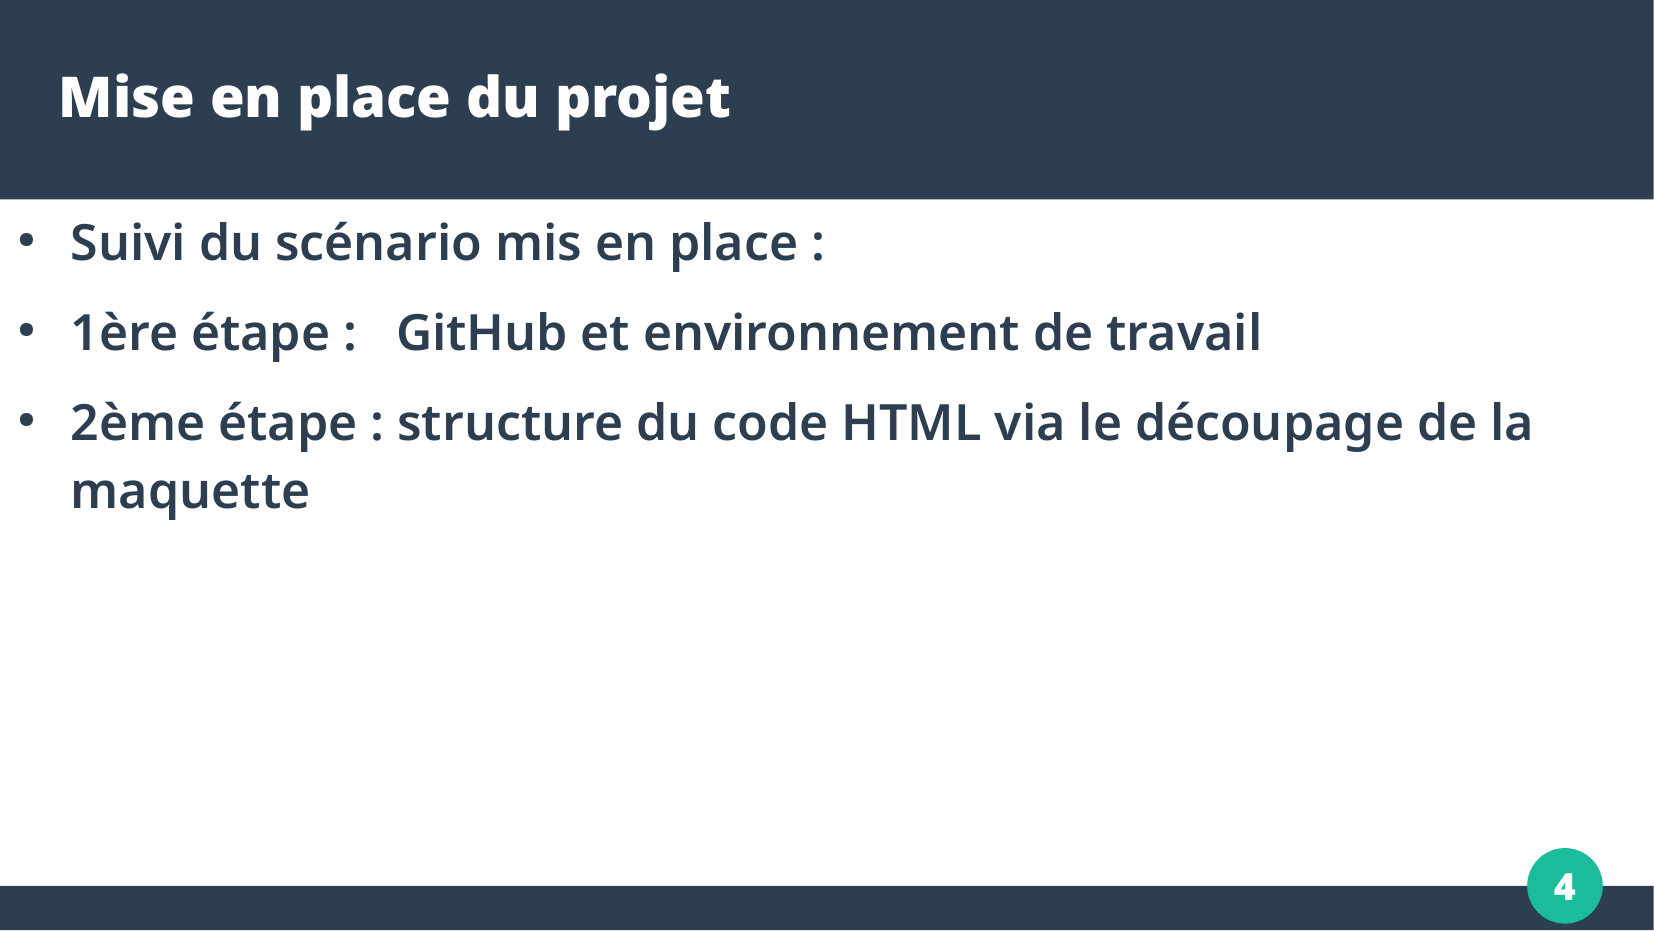

# Mise en place du projet
Suivi du scénario mis en place :
1ère étape : GitHub et environnement de travail
2ème étape : structure du code HTML via le découpage de la maquette